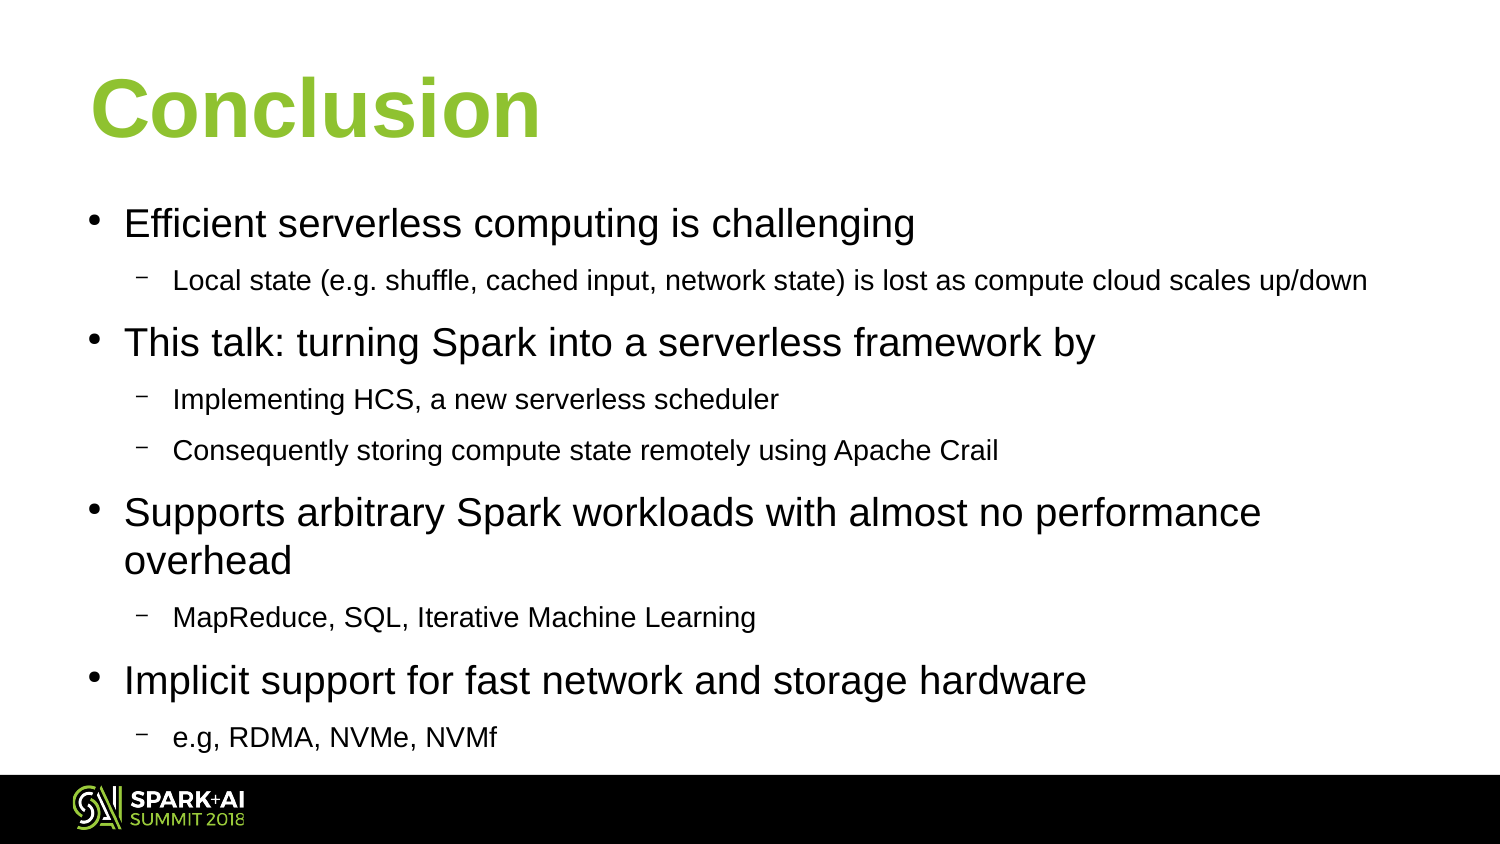

#
Conclusion
put your #assignedhashtag here by setting the footer in view-header/footer
Efficient serverless computing is challenging
Local state (e.g. shuffle, cached input, network state) is lost as compute cloud scales up/down
This talk: turning Spark into a serverless framework by
Implementing HCS, a new serverless scheduler
Consequently storing compute state remotely using Apache Crail
Supports arbitrary Spark workloads with almost no performance overhead
MapReduce, SQL, Iterative Machine Learning
Implicit support for fast network and storage hardware
e.g, RDMA, NVMe, NVMf